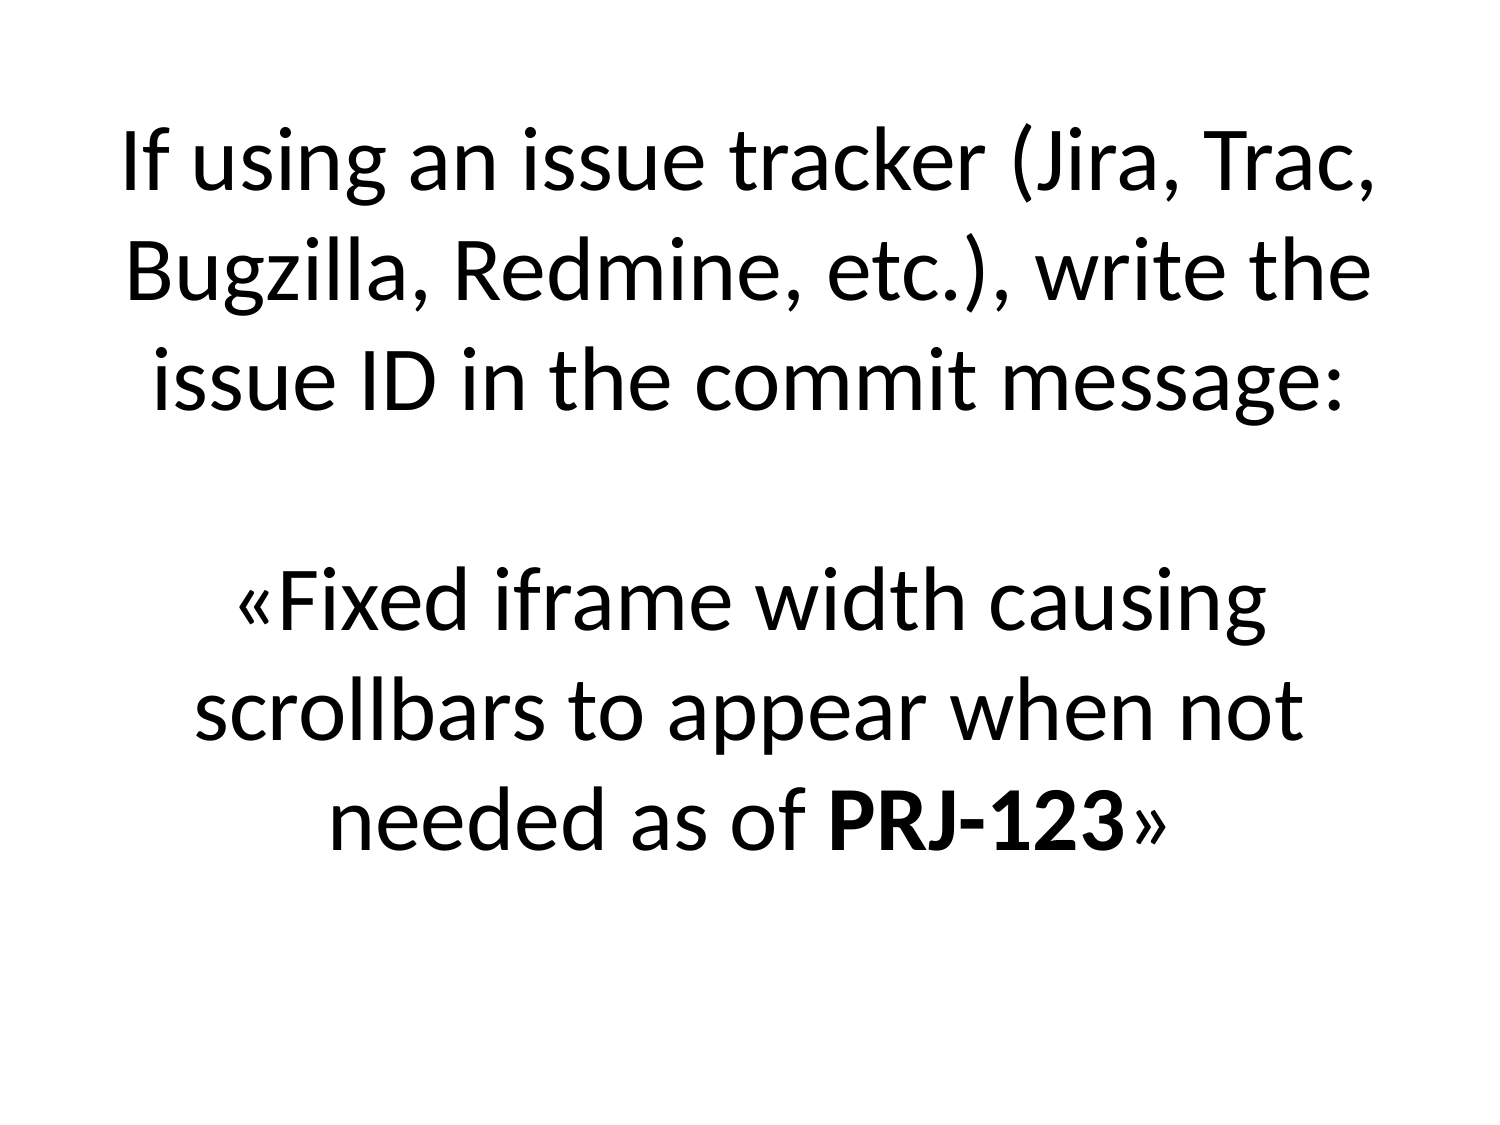

# If using an issue tracker (Jira, Trac, Bugzilla, Redmine, etc.), write the issue ID in the commit message: «Fixed iframe width causing scrollbars to appear when not needed as of PRJ-123»